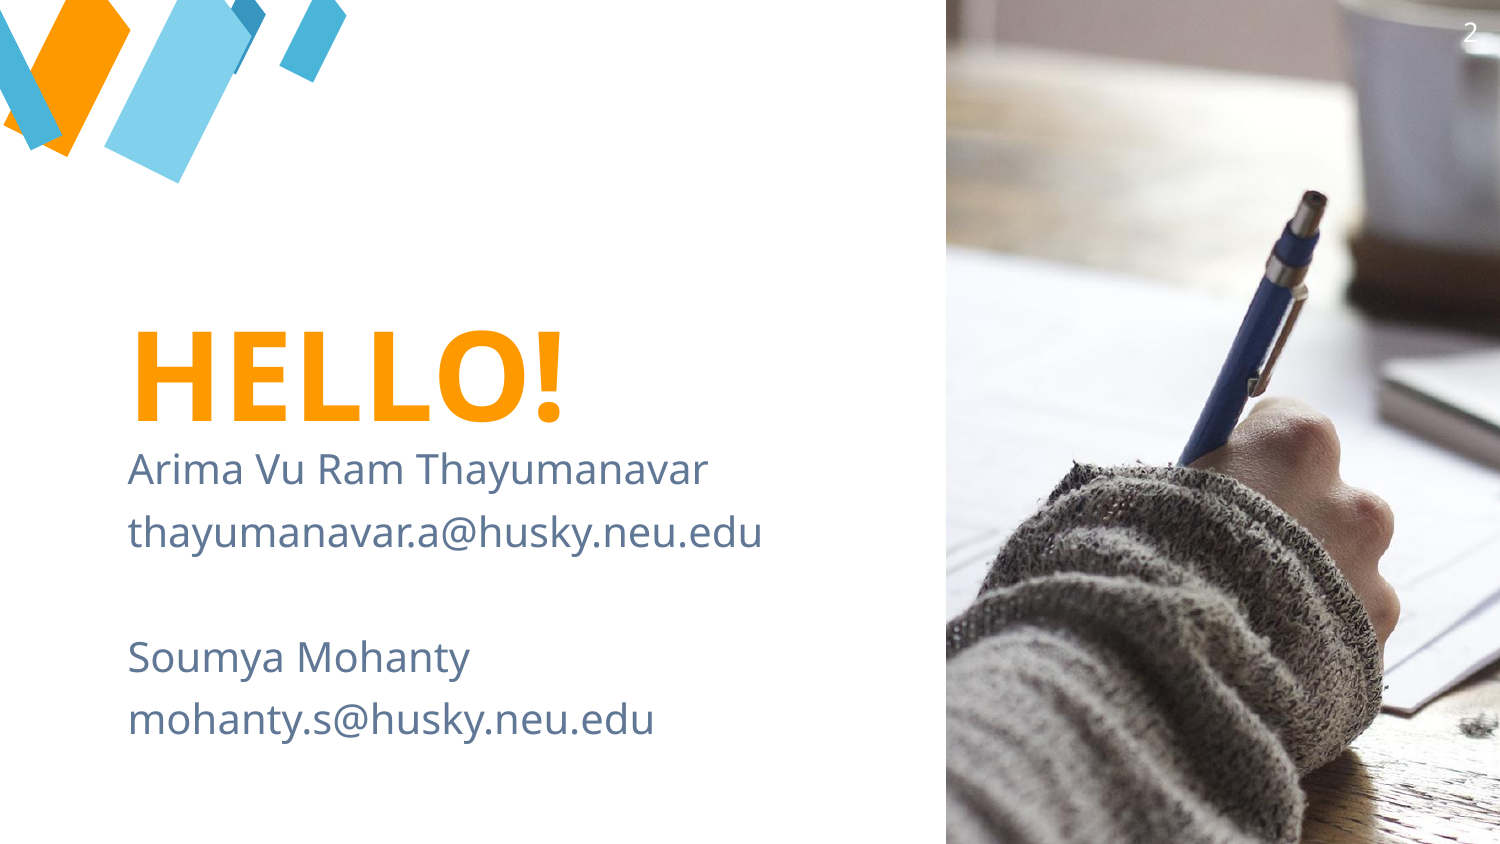

# HELLO!
Arima Vu Ram Thayumanavar
thayumanavar.a@husky.neu.edu
Soumya Mohanty
mohanty.s@husky.neu.edu